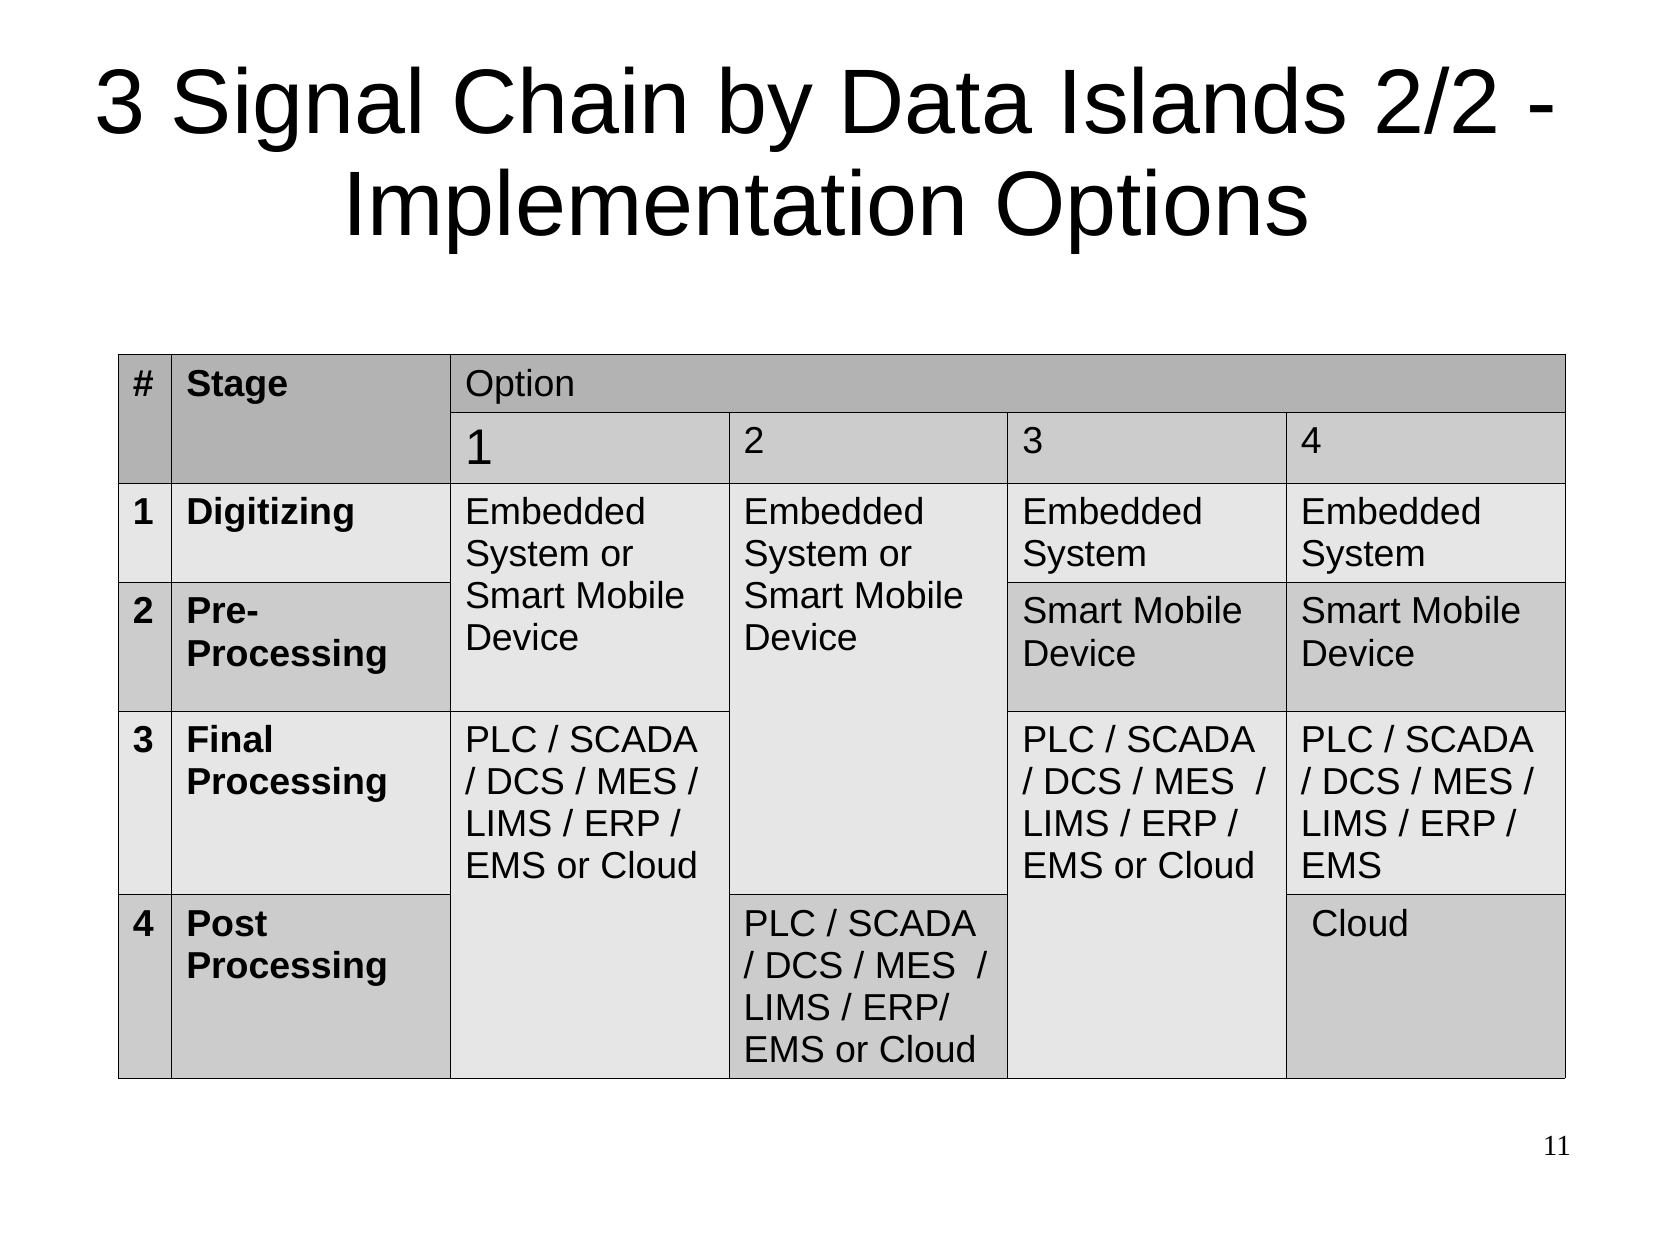

# 3 Signal Chain by Data Islands 2/2 - Implementation Options
| # | Stage | Option | | | |
| --- | --- | --- | --- | --- | --- |
| | | 1 | 2 | 3 | 4 |
| 1 | Digitizing | Embedded System or Smart Mobile Device | Embedded System or Smart Mobile Device | Embedded System | Embedded System |
| 2 | Pre-Processing | | | Smart Mobile Device | Smart Mobile Device |
| 3 | Final Processing | PLC / SCADA / DCS / MES / LIMS / ERP / EMS or Cloud | | PLC / SCADA / DCS / MES / LIMS / ERP / EMS or Cloud | PLC / SCADA / DCS / MES / LIMS / ERP / EMS |
| 4 | Post Processing | | PLC / SCADA / DCS / MES / LIMS / ERP/ EMS or Cloud | | Cloud |
11